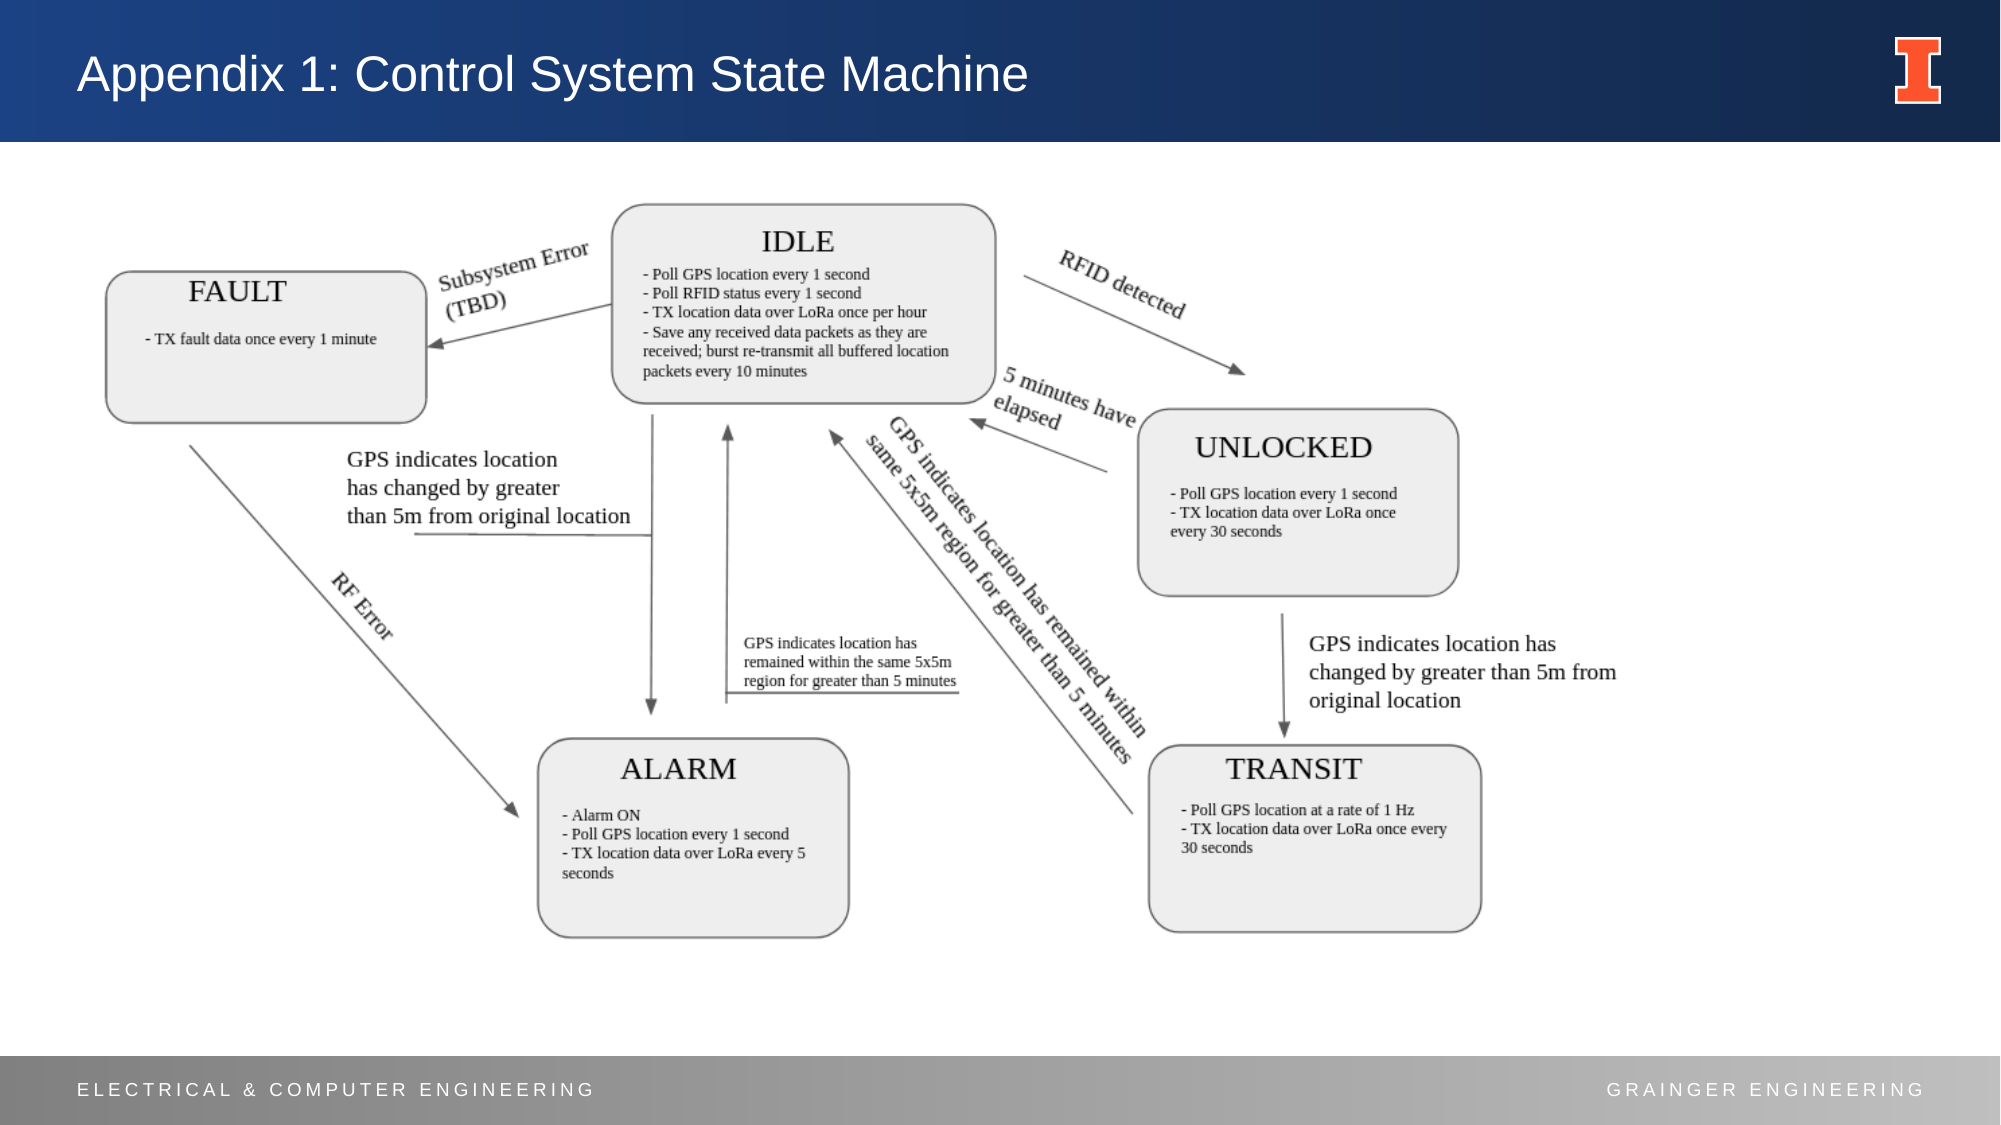

Appendix 1: Control System State Machine
ELECTRICAL & COMPUTER ENGINEERING
GRAINGER ENGINEERING